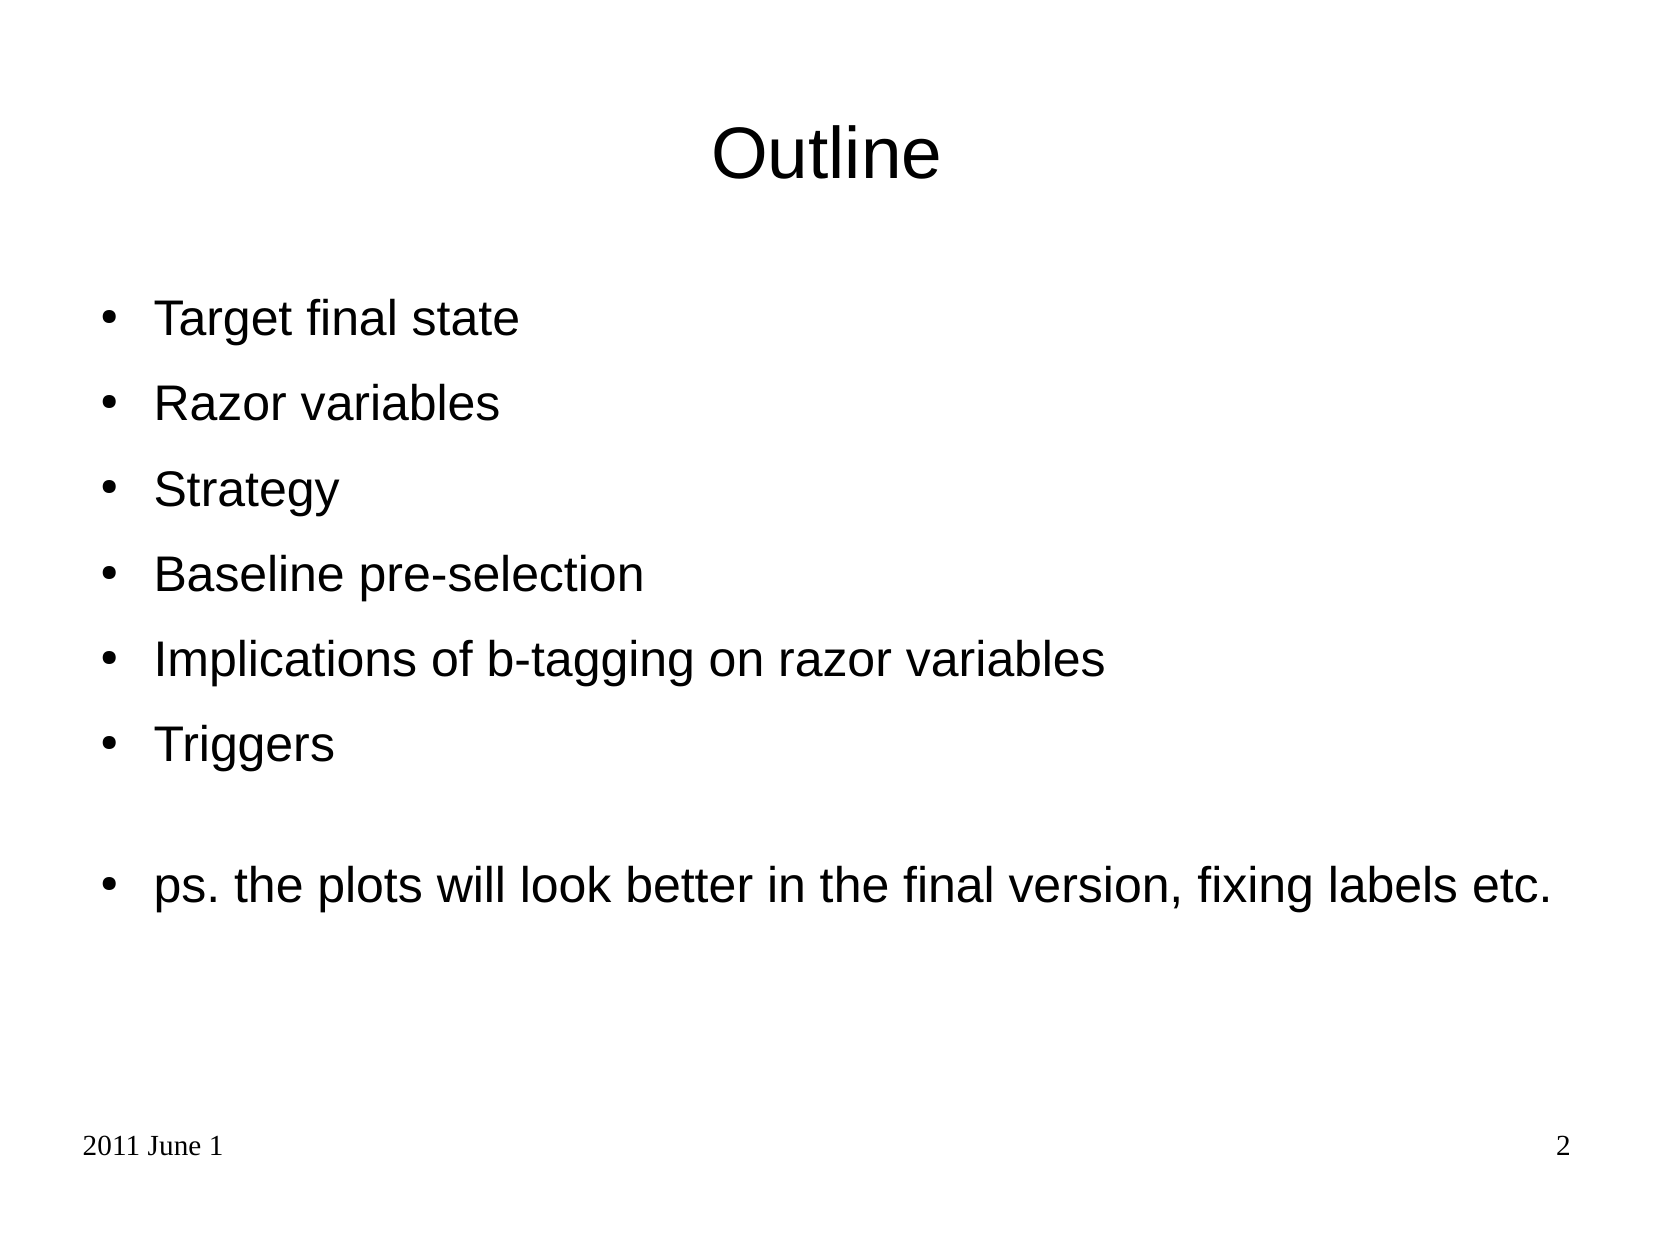

# Outline
Target final state
Razor variables
Strategy
Baseline pre-selection
Implications of b-tagging on razor variables
Triggers
ps. the plots will look better in the final version, fixing labels etc.
2011 June 1
2